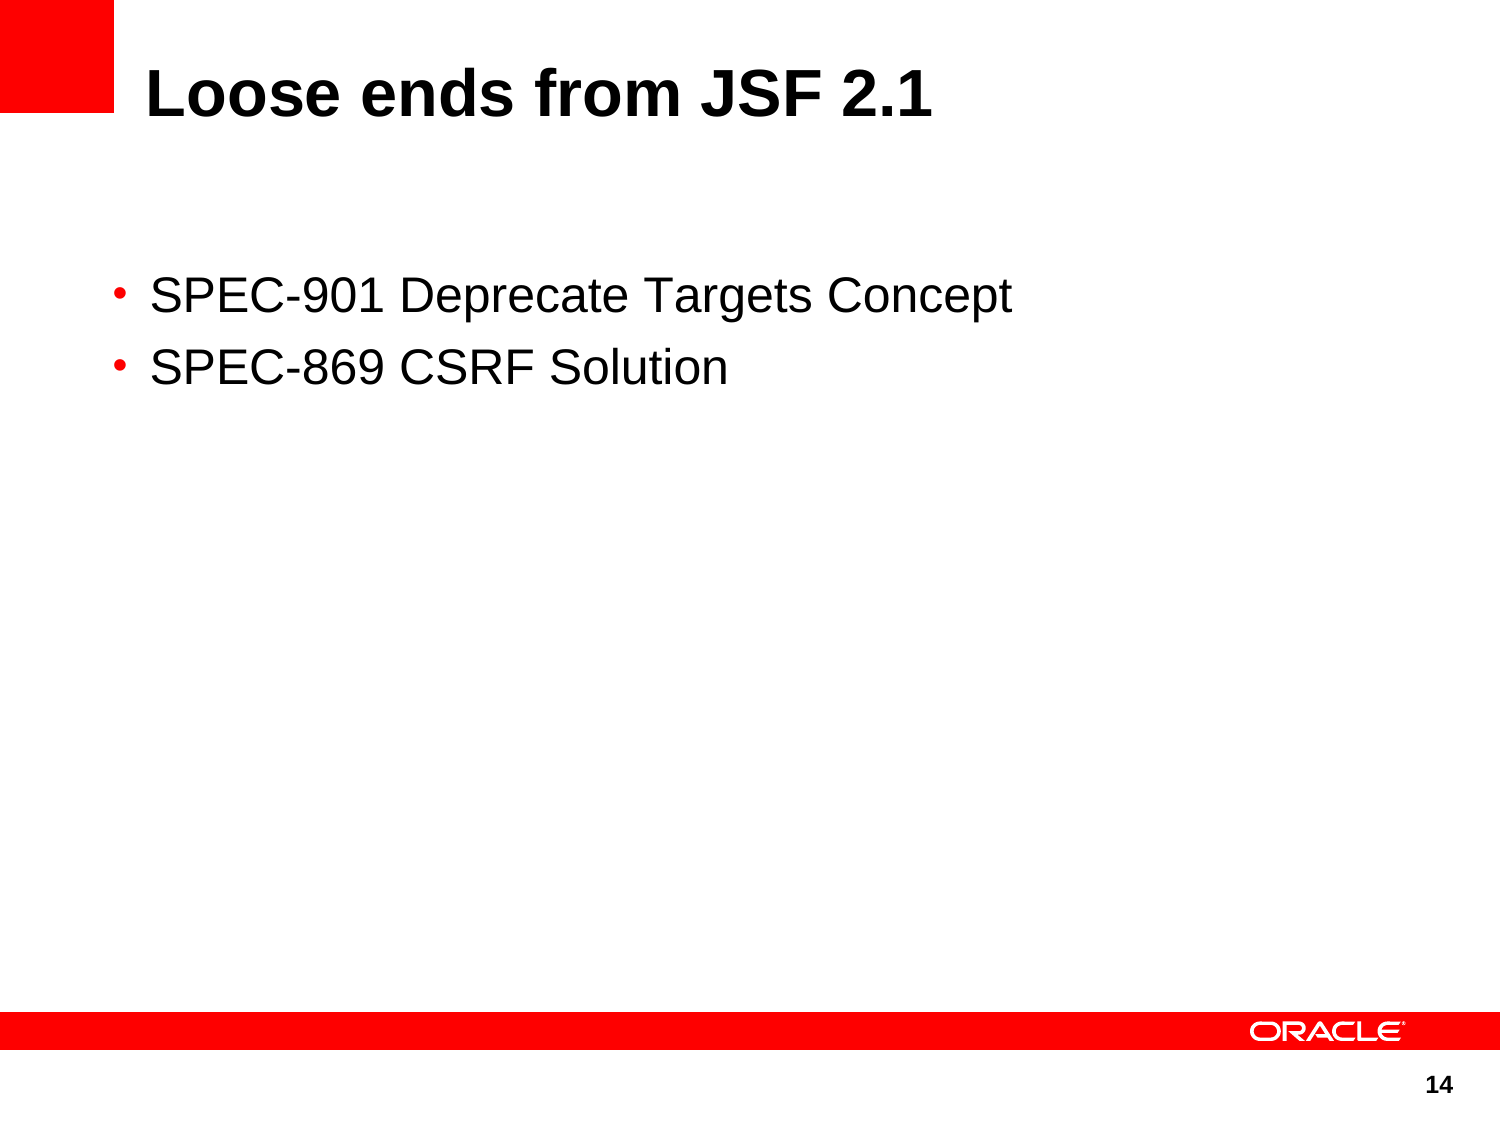

# Loose ends from JSF 2.1
SPEC-901 Deprecate Targets Concept
SPEC-869 CSRF Solution